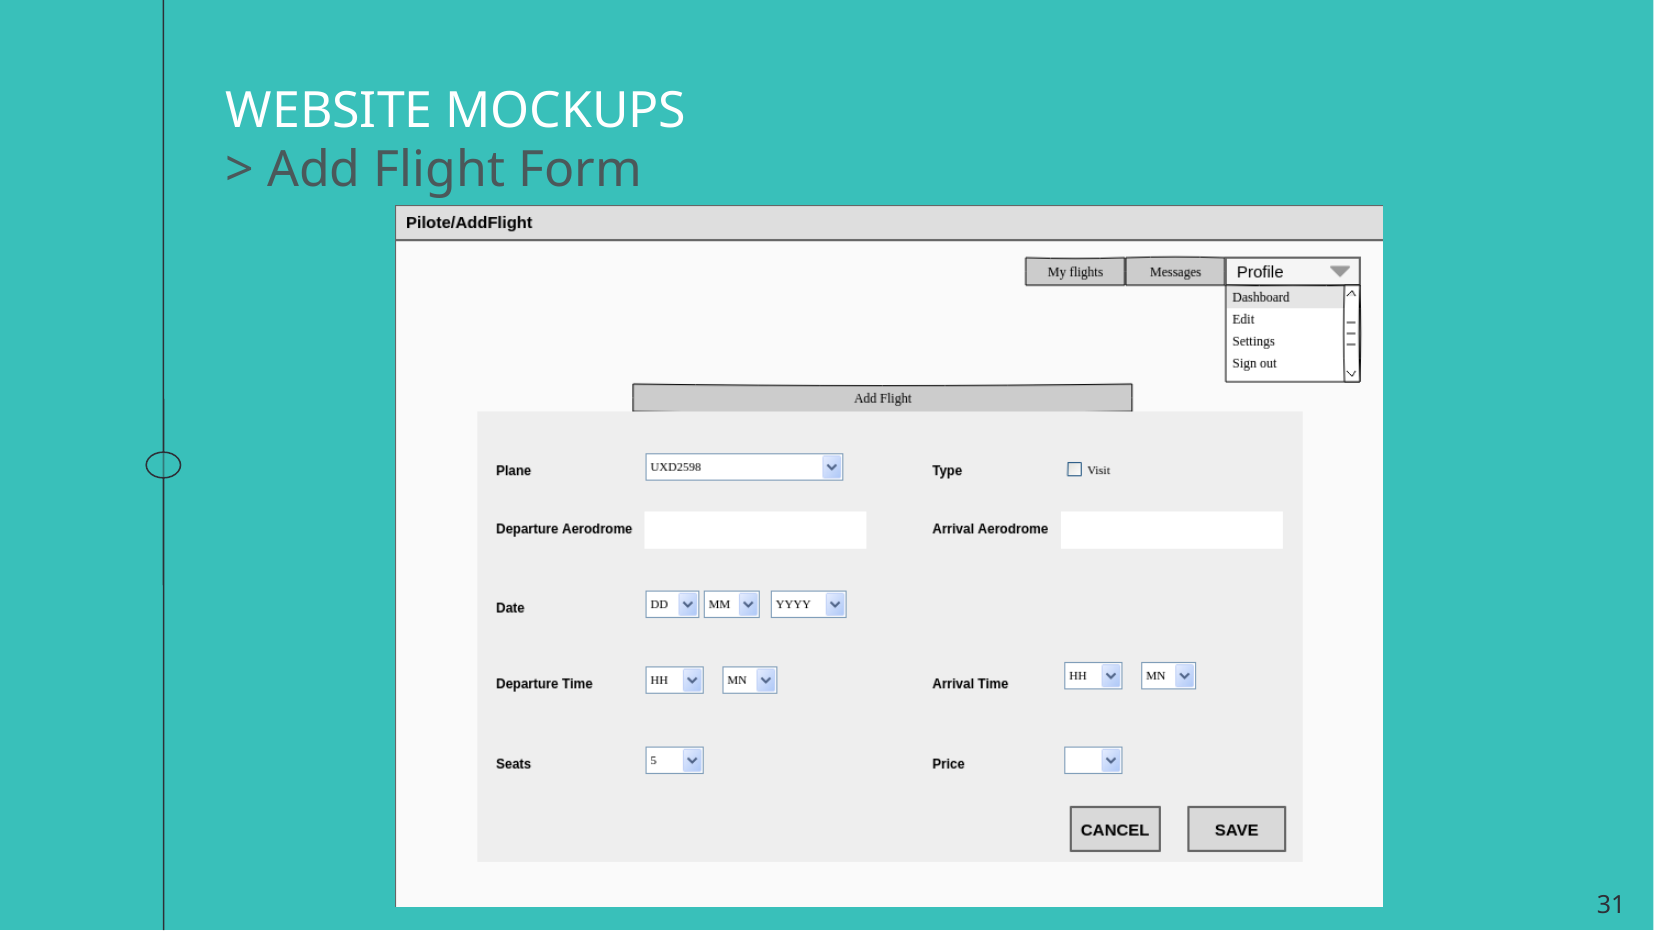

WEBSITE MOCKUPS
# > Add Flight Form